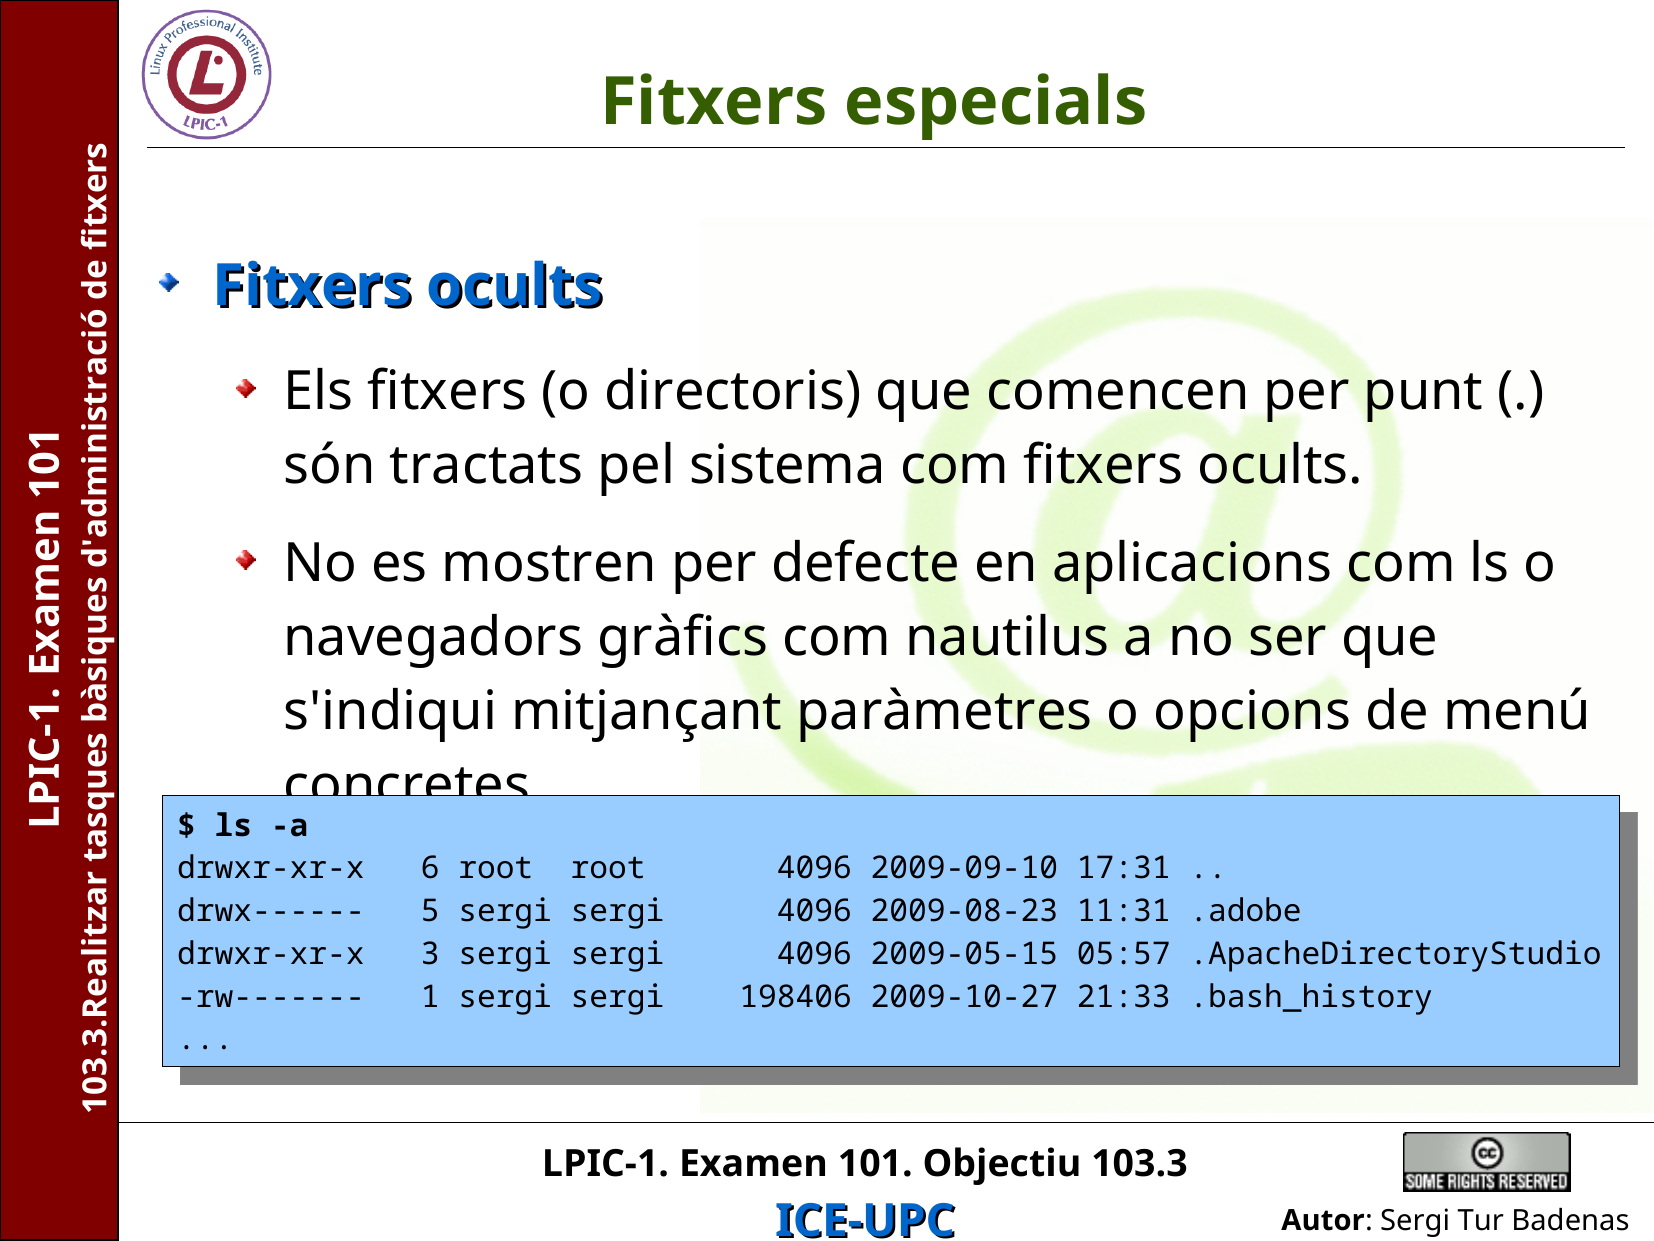

# Fitxers especials
Fitxers ocults
Els fitxers (o directoris) que comencen per punt (.) són tractats pel sistema com fitxers ocults.
No es mostren per defecte en aplicacions com ls o navegadors gràfics com nautilus a no ser que s'indiqui mitjançant paràmetres o opcions de menú concretes.
Amb ls, es poden mostrar els fitxers ocults amb -a (all):
$ ls -a
drwxr-xr-x 6 root root 4096 2009-09-10 17:31 ..
drwx------ 5 sergi sergi 4096 2009-08-23 11:31 .adobe
drwxr-xr-x 3 sergi sergi 4096 2009-05-15 05:57 .ApacheDirectoryStudio
-rw------- 1 sergi sergi 198406 2009-10-27 21:33 .bash_history
...